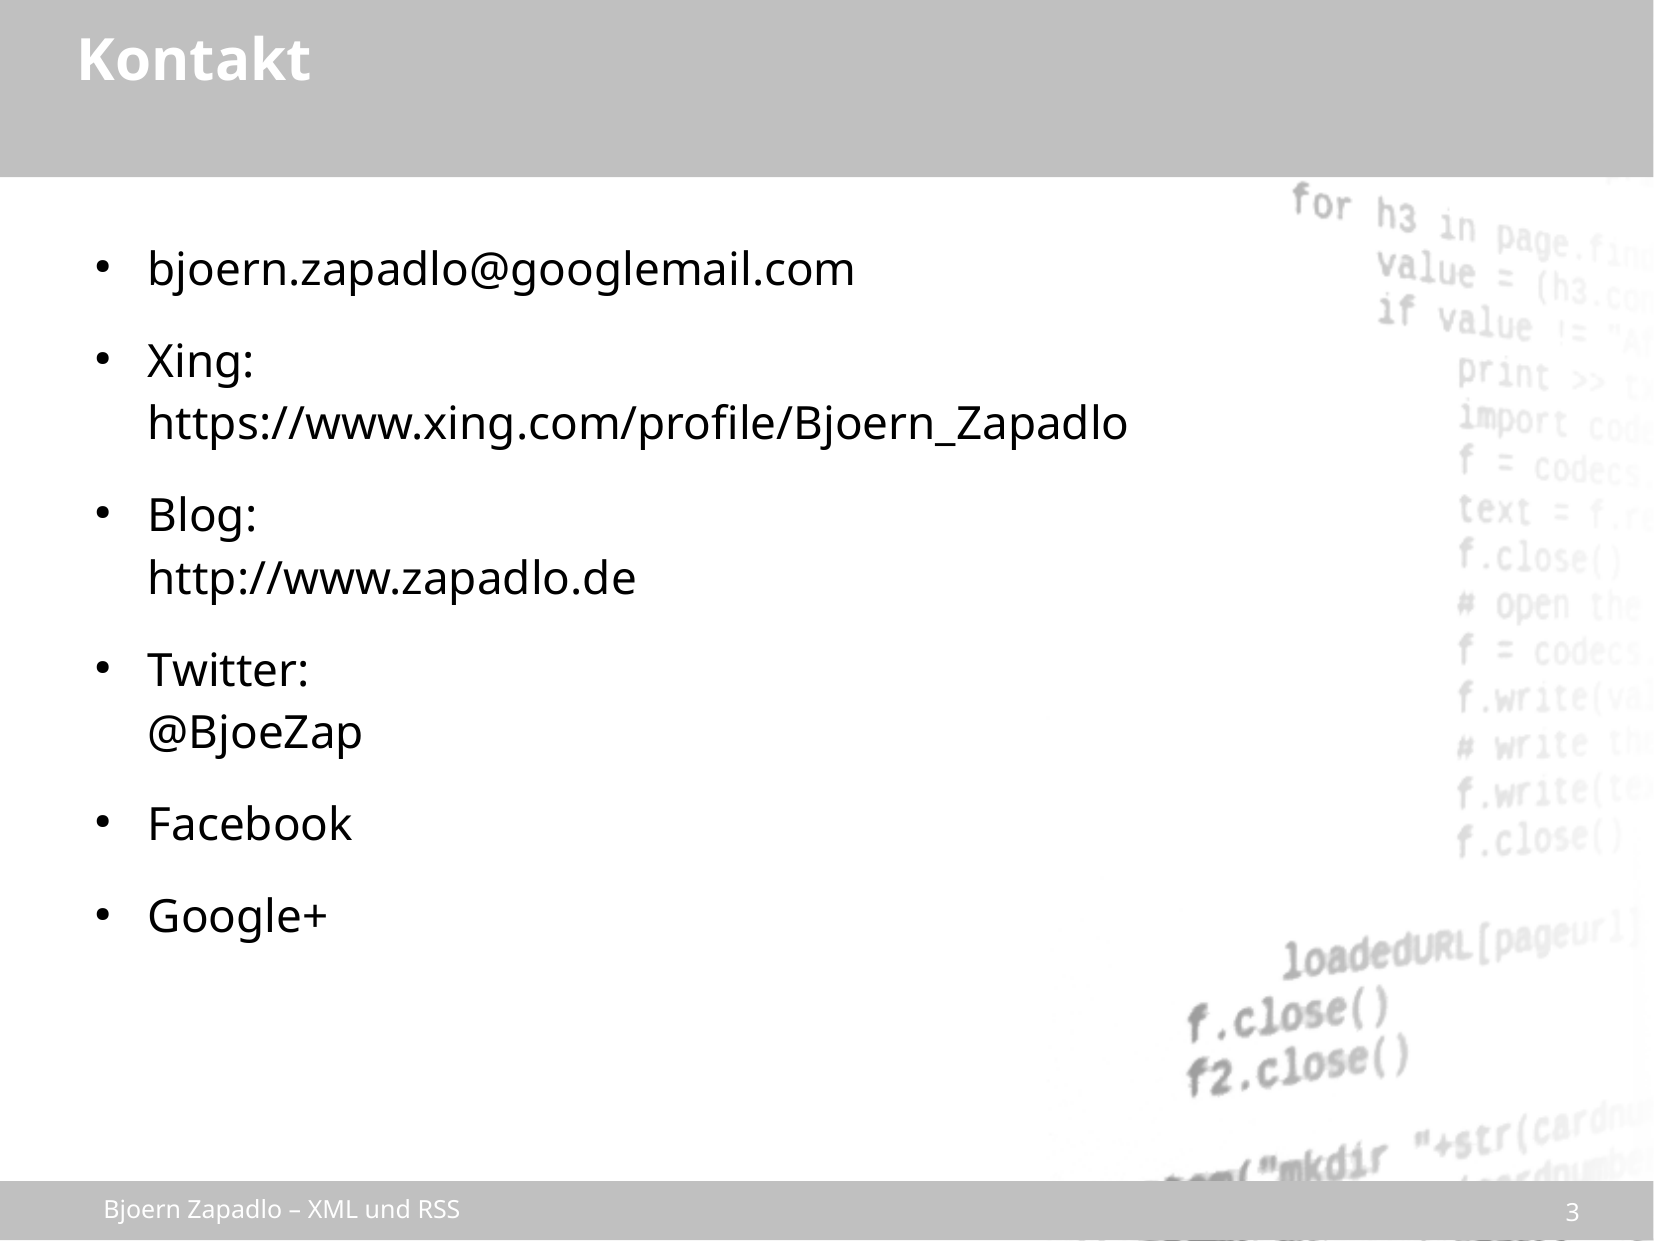

# Kontakt
bjoern.zapadlo@googlemail.com
Xing:
https://www.xing.com/profile/Bjoern_Zapadlo
Blog:
http://www.zapadlo.de
Twitter:
@BjoeZap
Facebook
Google+